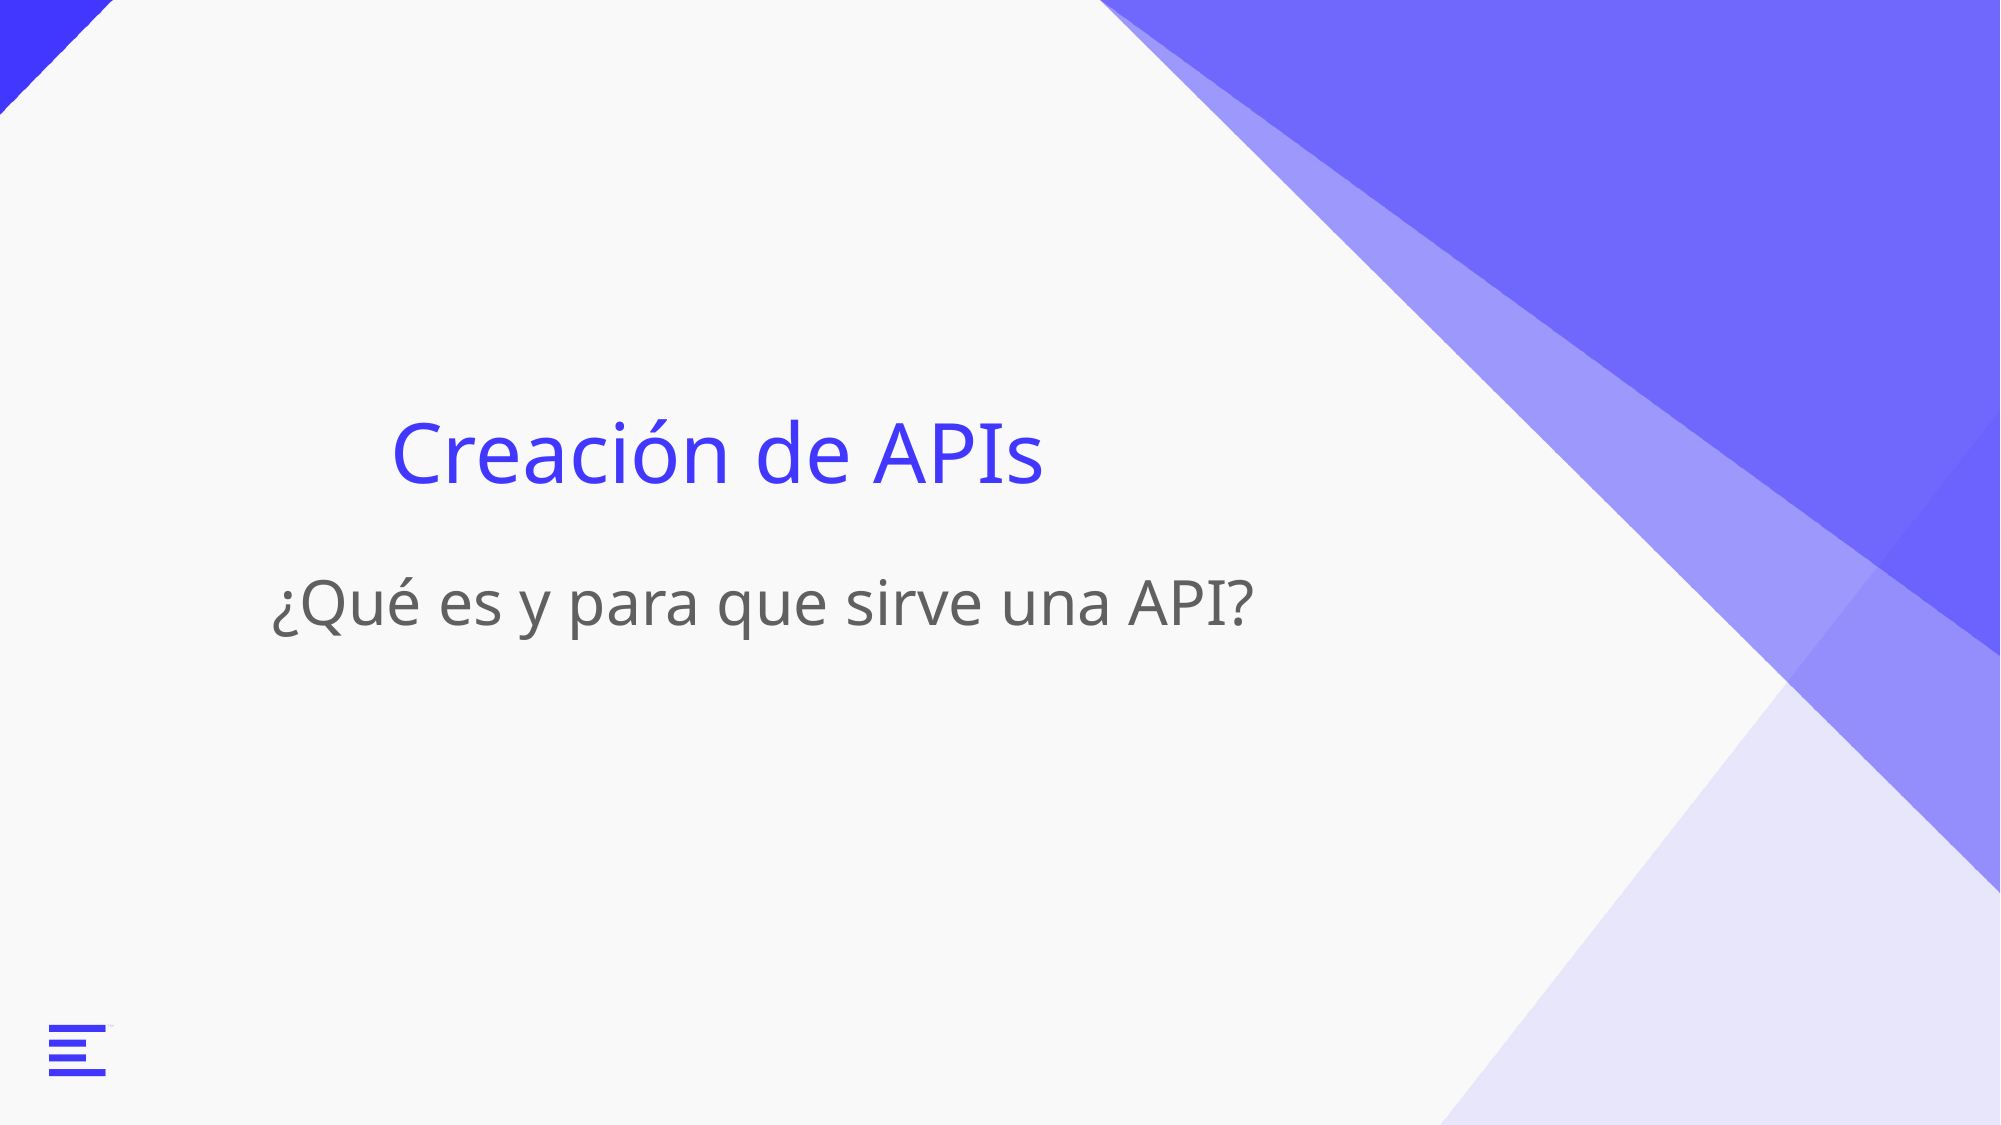

# Creación de APIs
¿Qué es y para que sirve una API?